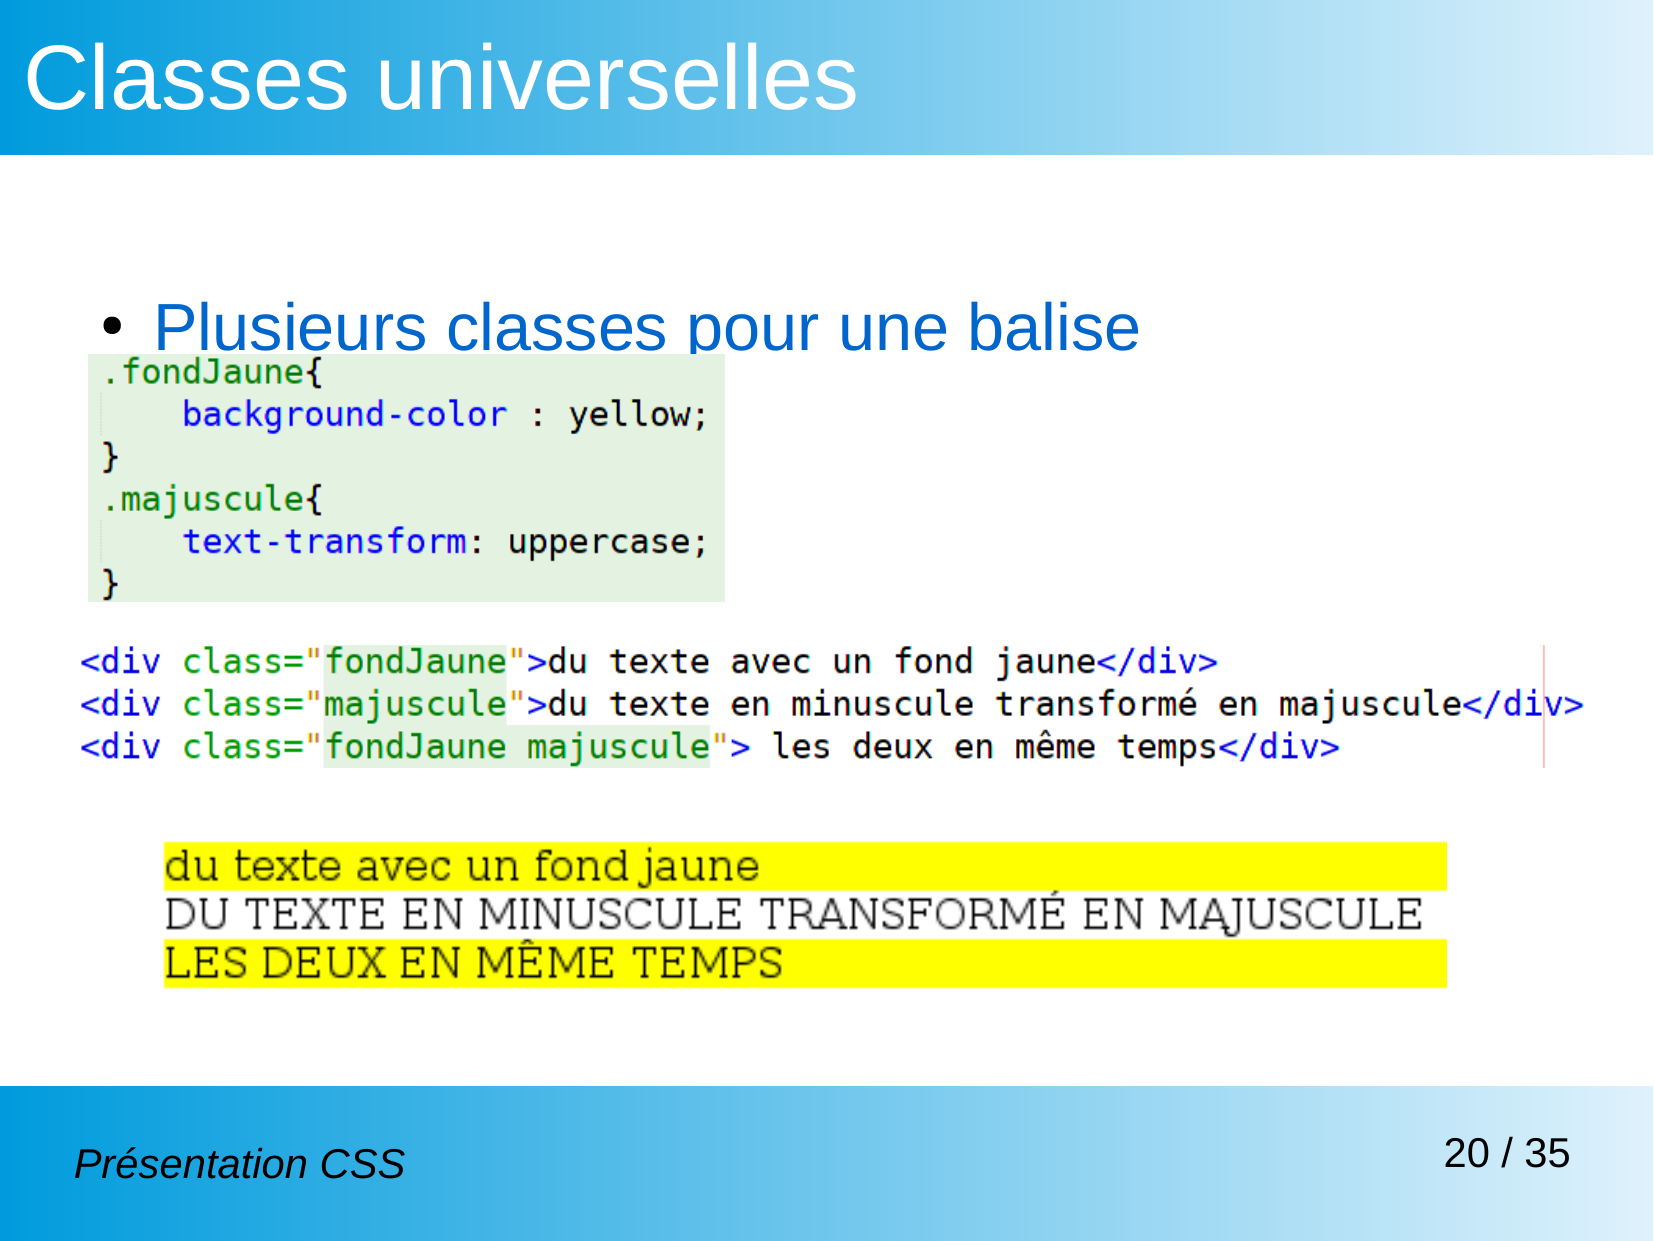

# Classes universelles
Plusieurs classes pour une balise